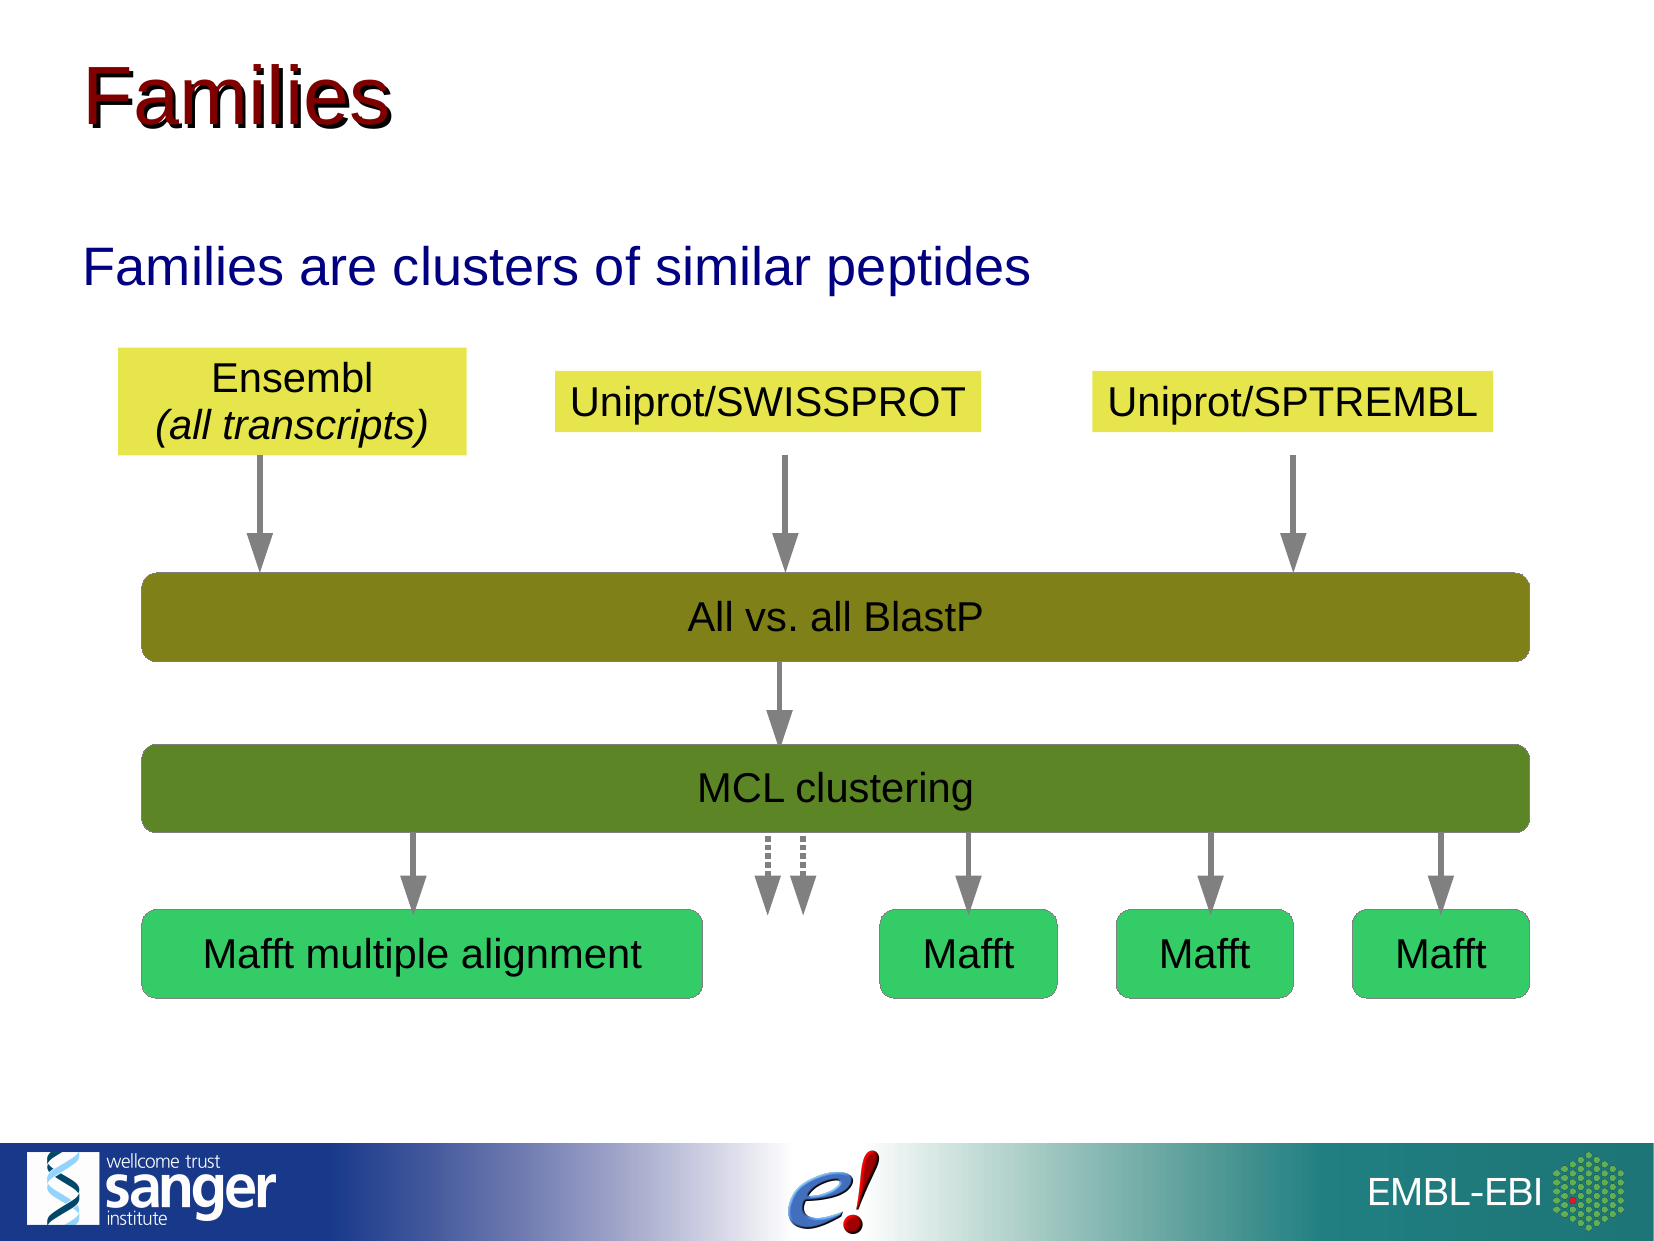

# Families
Families are clusters of similar peptides
Ensembl
(all transcripts)
Uniprot/SWISSPROT
Uniprot/SPTREMBL
All vs. all BlastP
MCL clustering
Mafft multiple alignment
Mafft
Mafft
Mafft